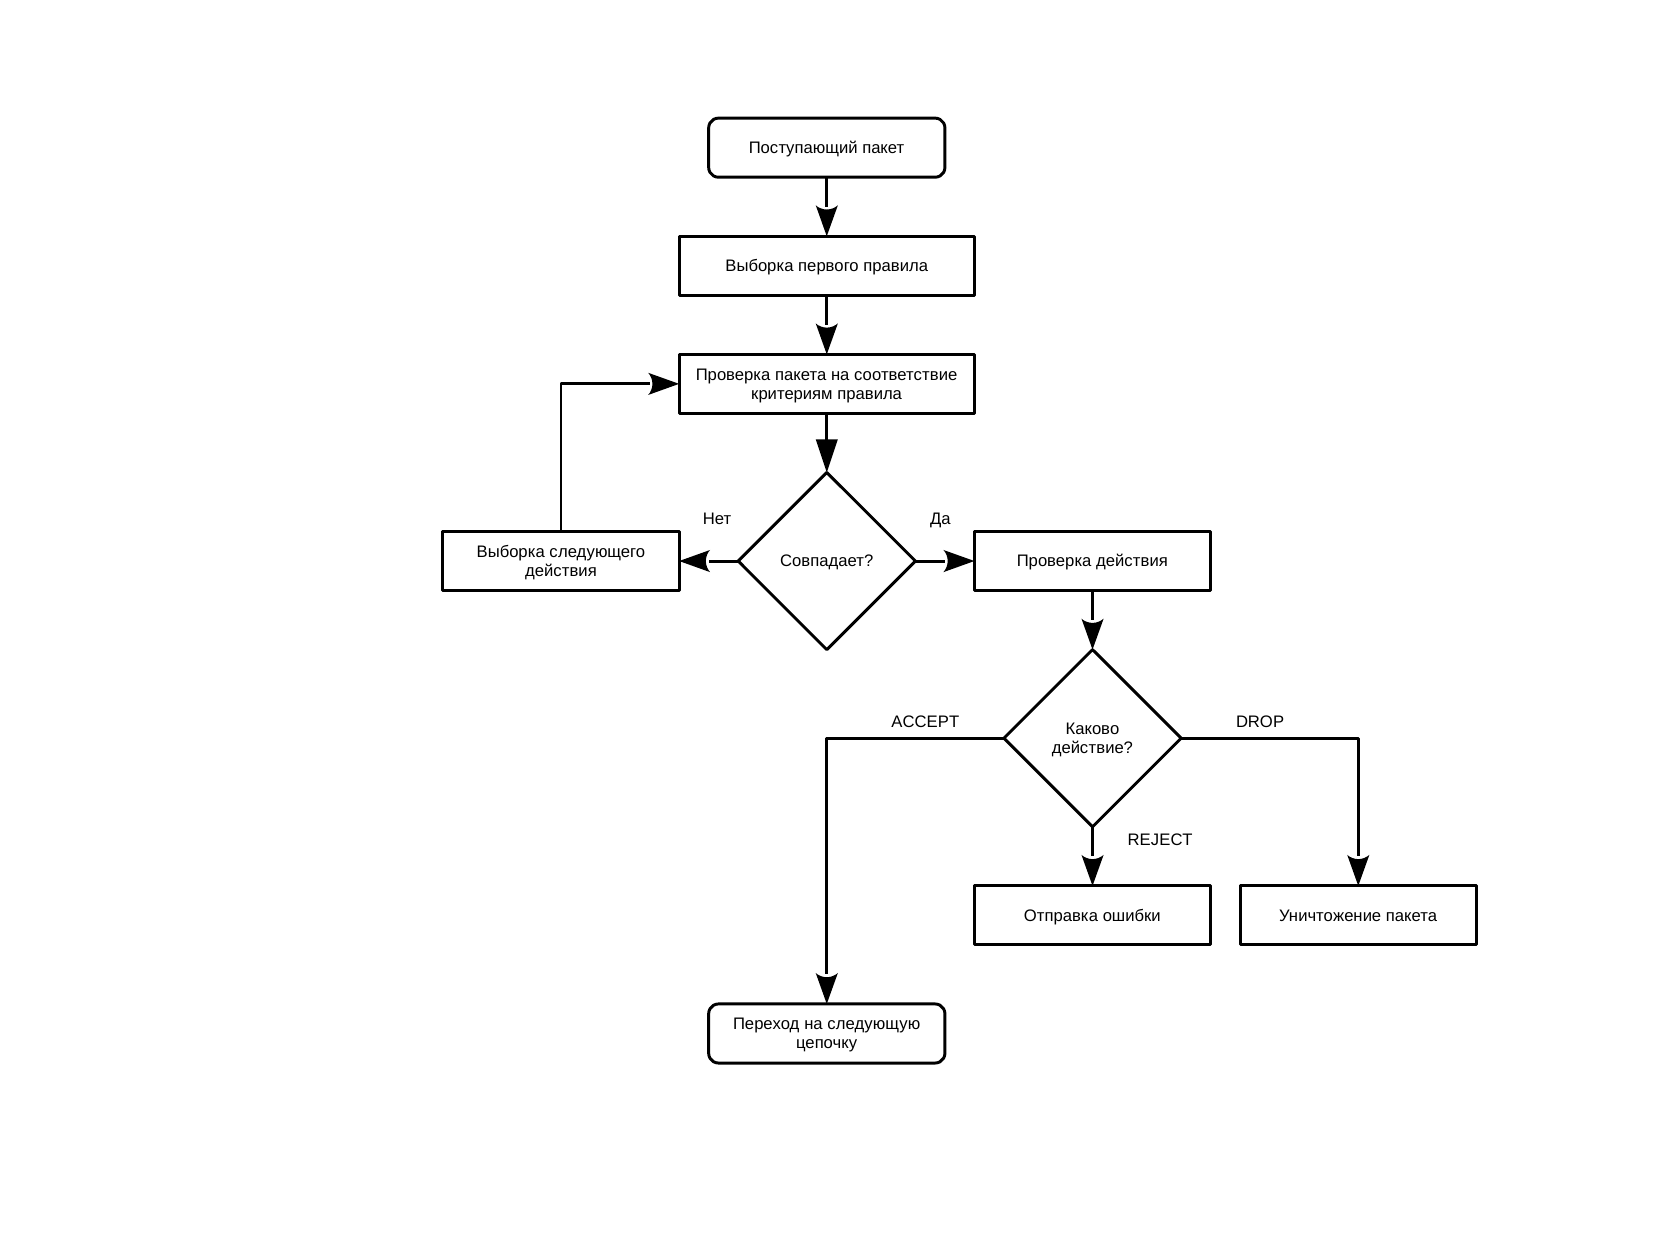

Поступающий пакет
Выборка первого правила
Проверка пакета на соответствие
критериям правила
Совпадает?
Нет
Да
Выборка следующего
действия
Проверка действия
Каково
действие?
ACCEPT
DROP
REJECT
Отправка ошибки
Уничтожение пакета
Переход на следующую
цепочку